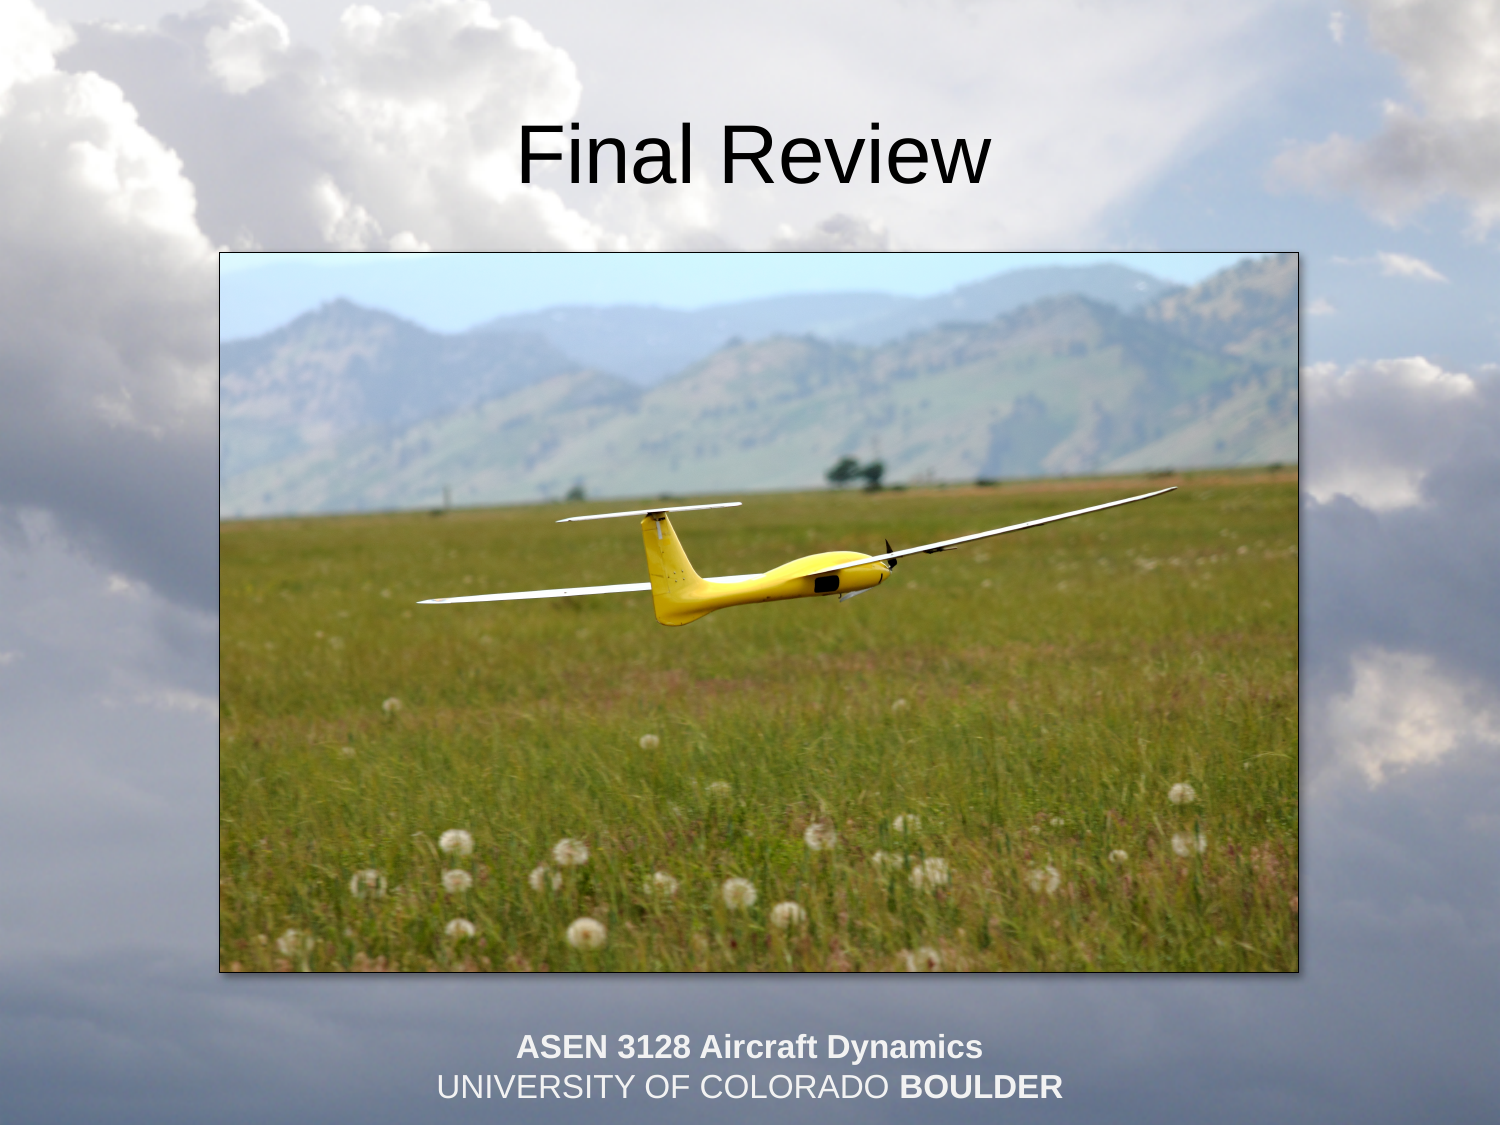

# Final Review
ASEN 3128 Aircraft Dynamics
UNIVERSITY OF COLORADO BOULDER